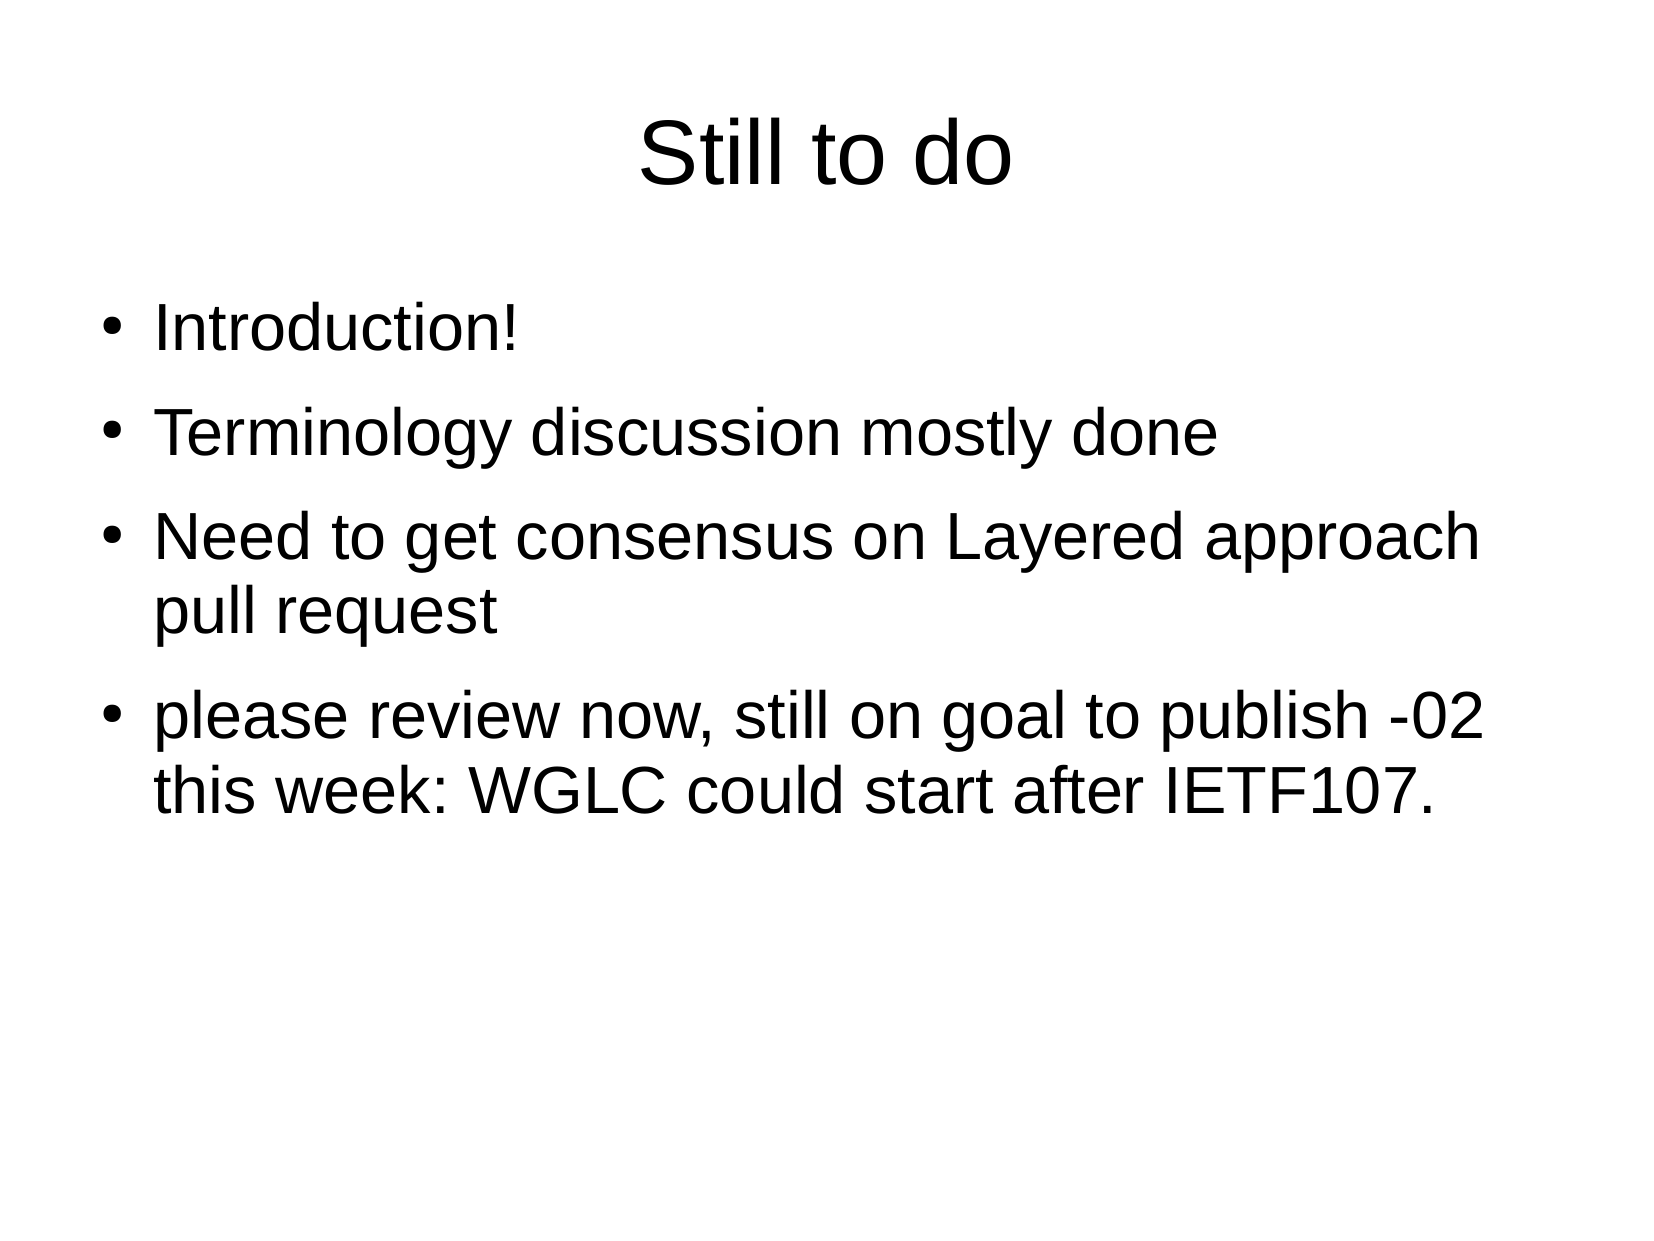

# Still to do
Introduction!
Terminology discussion mostly done
Need to get consensus on Layered approach pull request
please review now, still on goal to publish -02 this week: WGLC could start after IETF107.